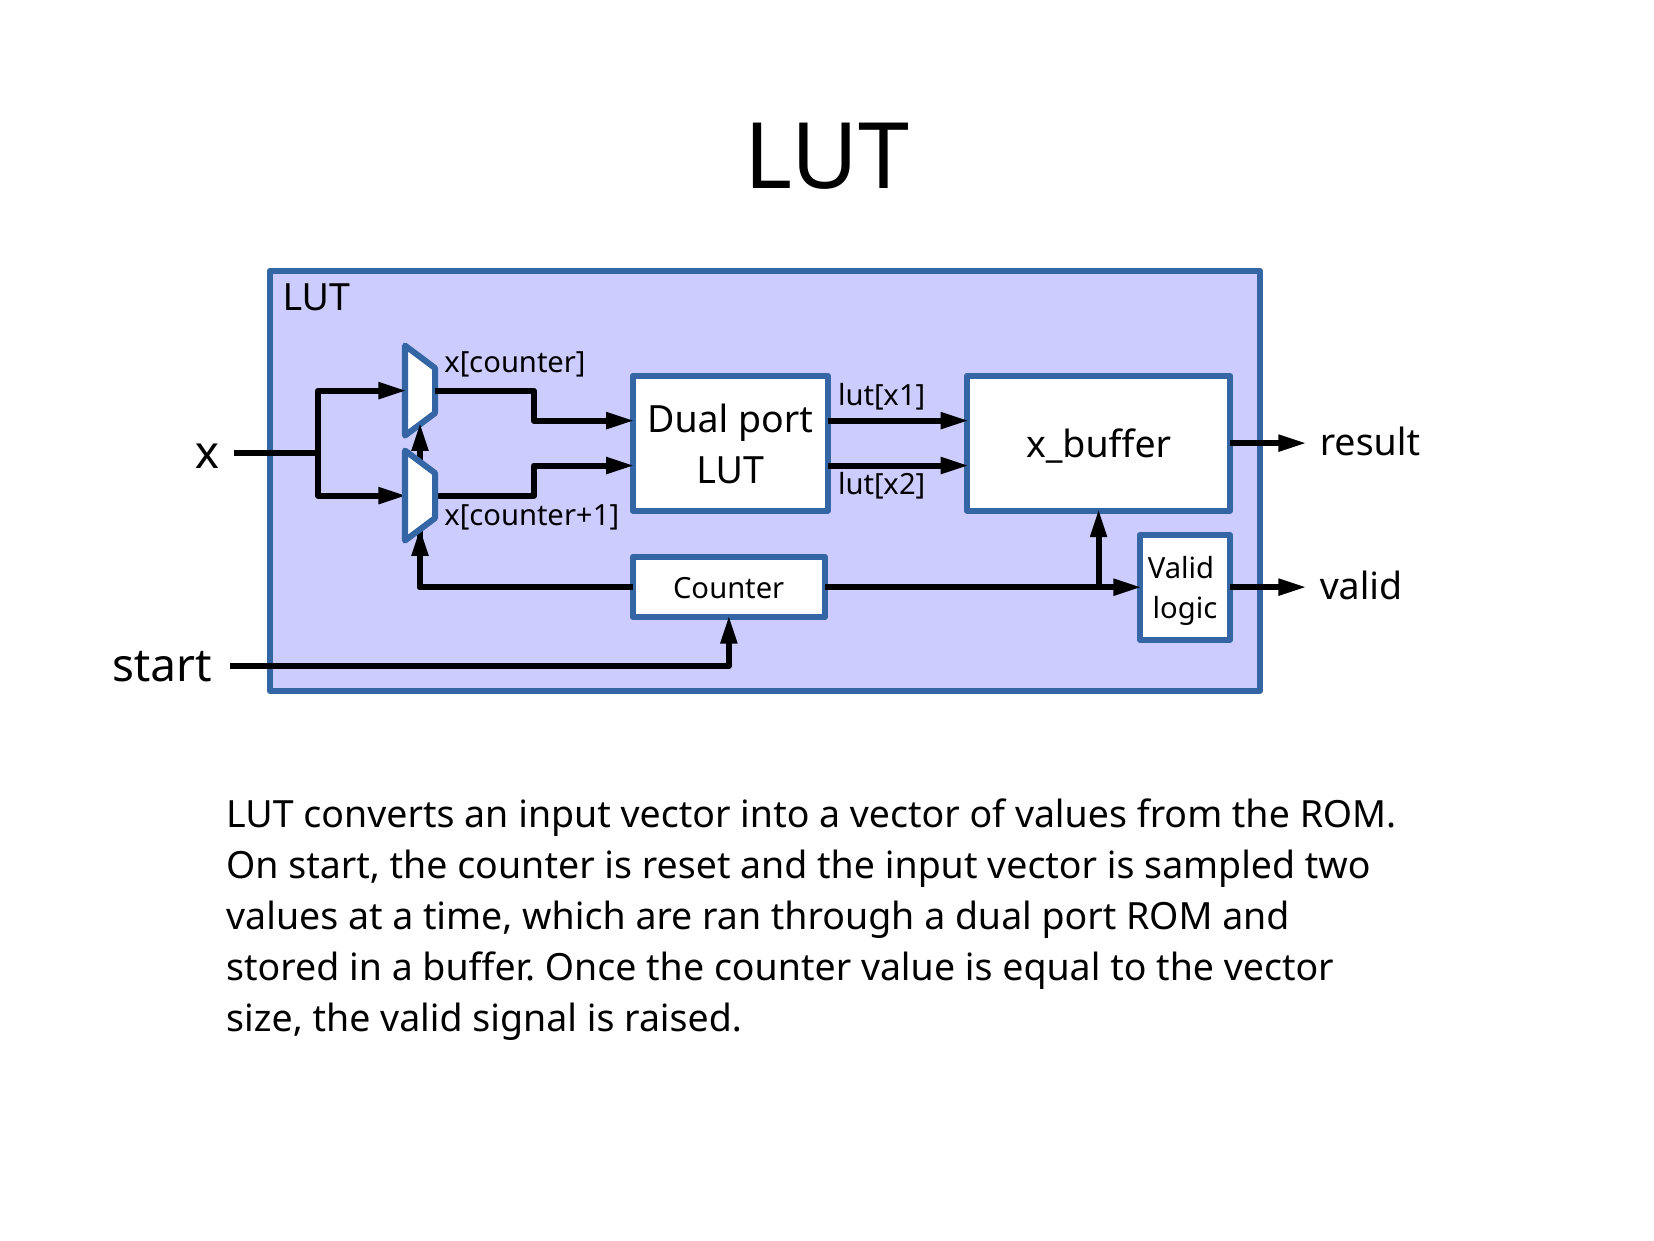

# LUT
LUT
x[counter]
lut[x1]
Dual port
LUT
x_buffer
result
x
lut[x2]
x[counter+1]
Valid
logic
valid
Counter
start
LUT converts an input vector into a vector of values from the ROM. On start, the counter is reset and the input vector is sampled two values at a time, which are ran through a dual port ROM and stored in a buffer. Once the counter value is equal to the vector size, the valid signal is raised.